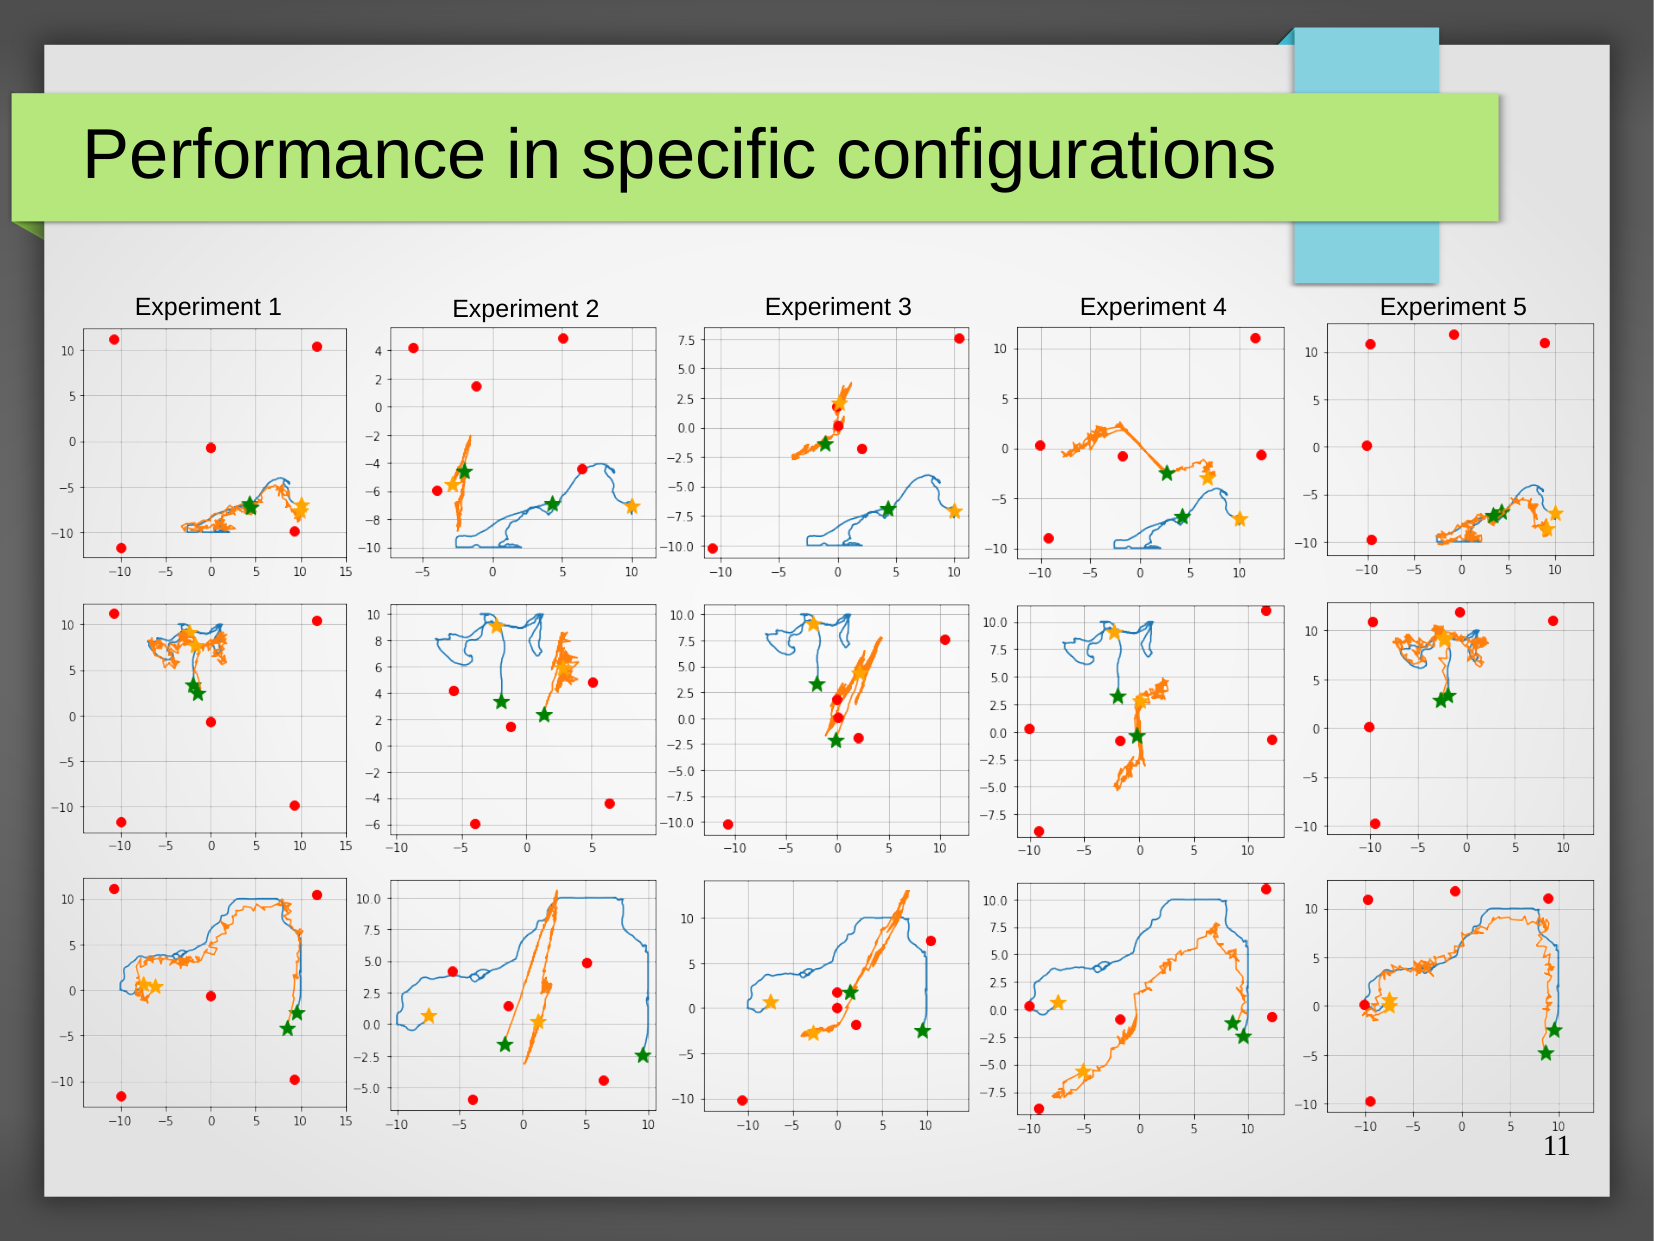

# Performance in specific configurations
Experiment 1
Experiment 3
Experiment 4
Experiment 5
Experiment 2
11